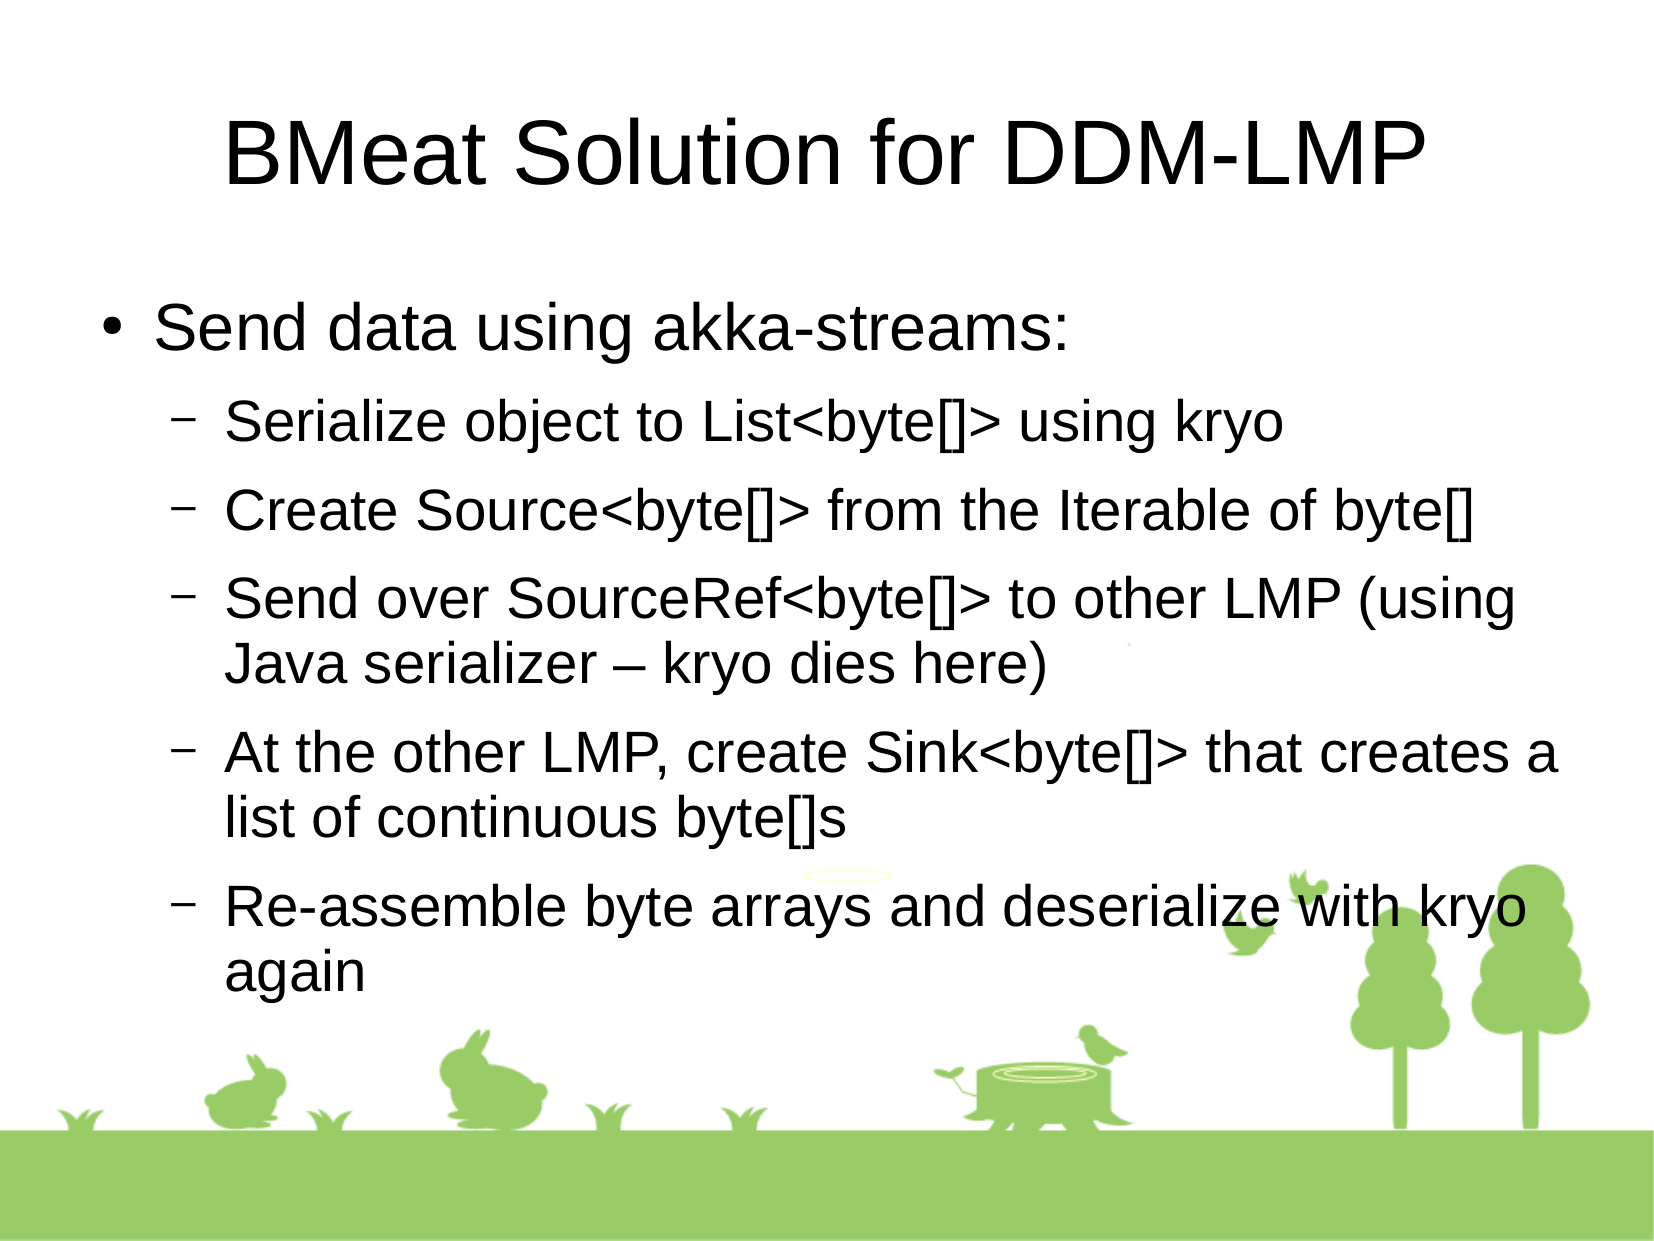

# BMeat Solution for DDM-LMP
Send data using akka-streams:
Serialize object to List<byte[]> using kryo
Create Source<byte[]> from the Iterable of byte[]
Send over SourceRef<byte[]> to other LMP (using Java serializer – kryo dies here)
At the other LMP, create Sink<byte[]> that creates a list of continuous byte[]s
Re-assemble byte arrays and deserialize with kryo again